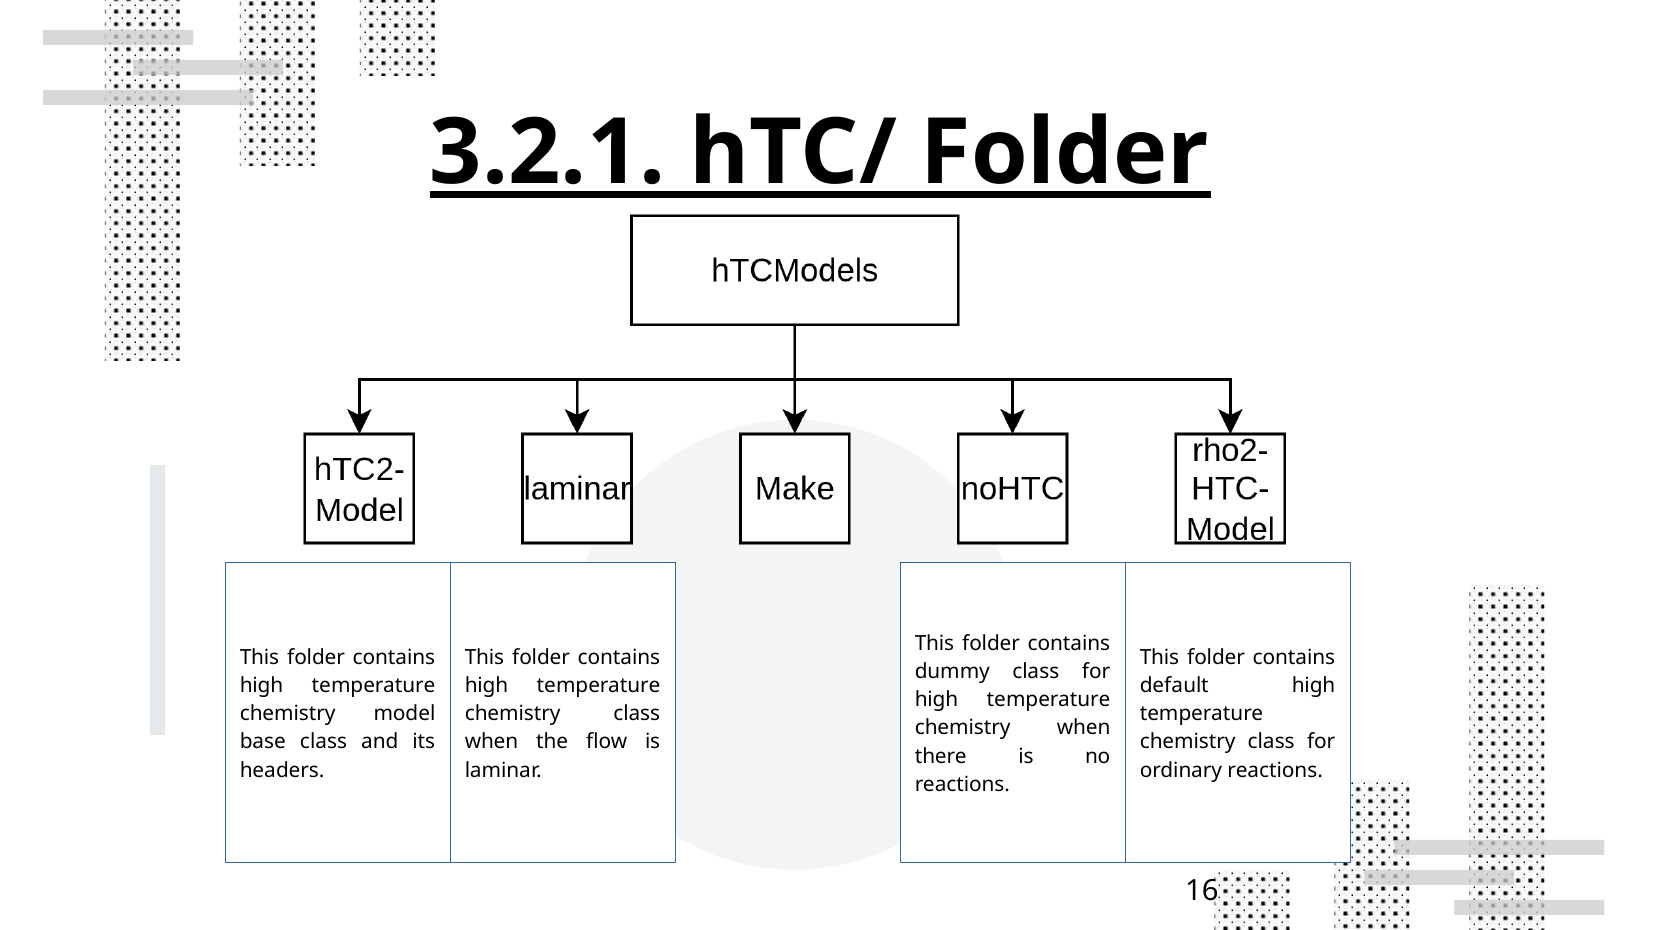

# 3.2.1. hTC/ Folder
This folder contains high temperature chemistry model base class and its headers.
This folder contains high temperature chemistry class when the flow is laminar.
This folder contains dummy class for high temperature chemistry when there is no reactions.
This folder contains default high temperature chemistry class for ordinary reactions.
16